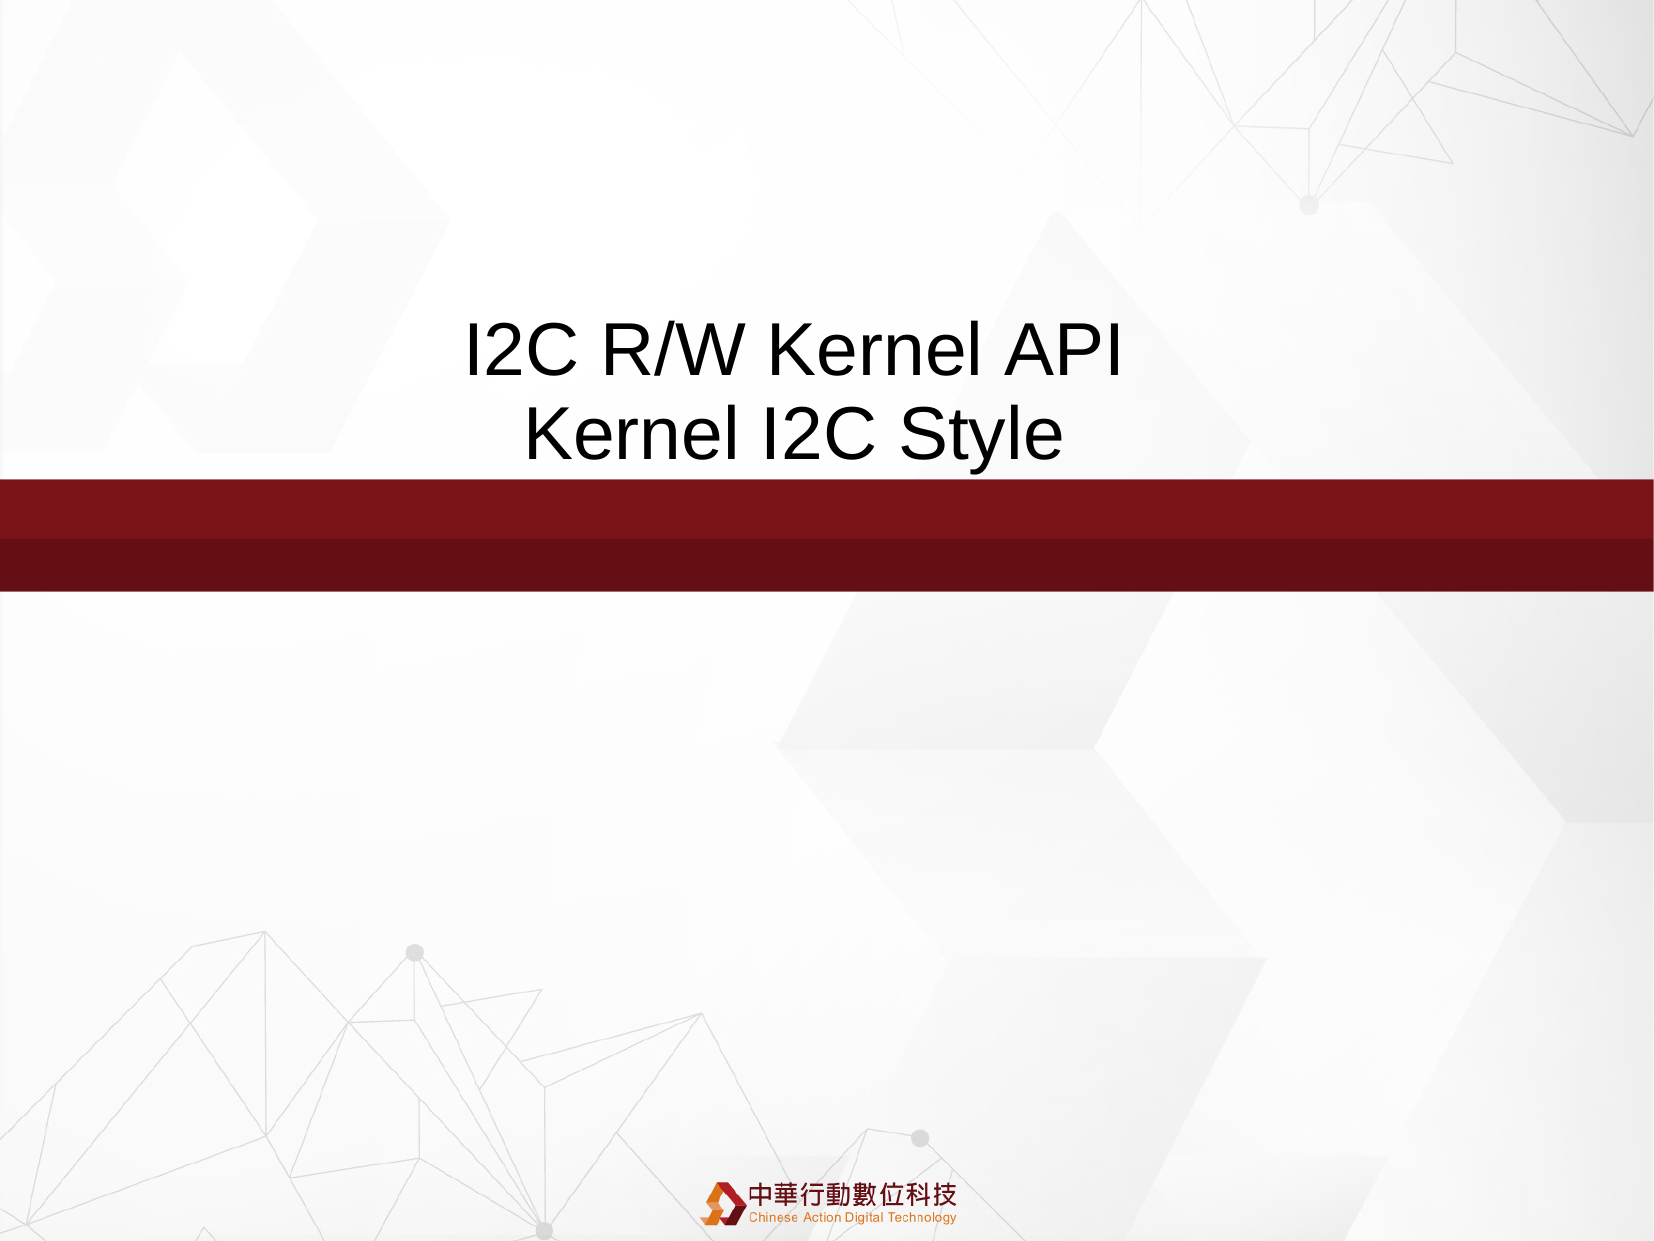

I2C R/W Kernel API
Kernel I2C Style